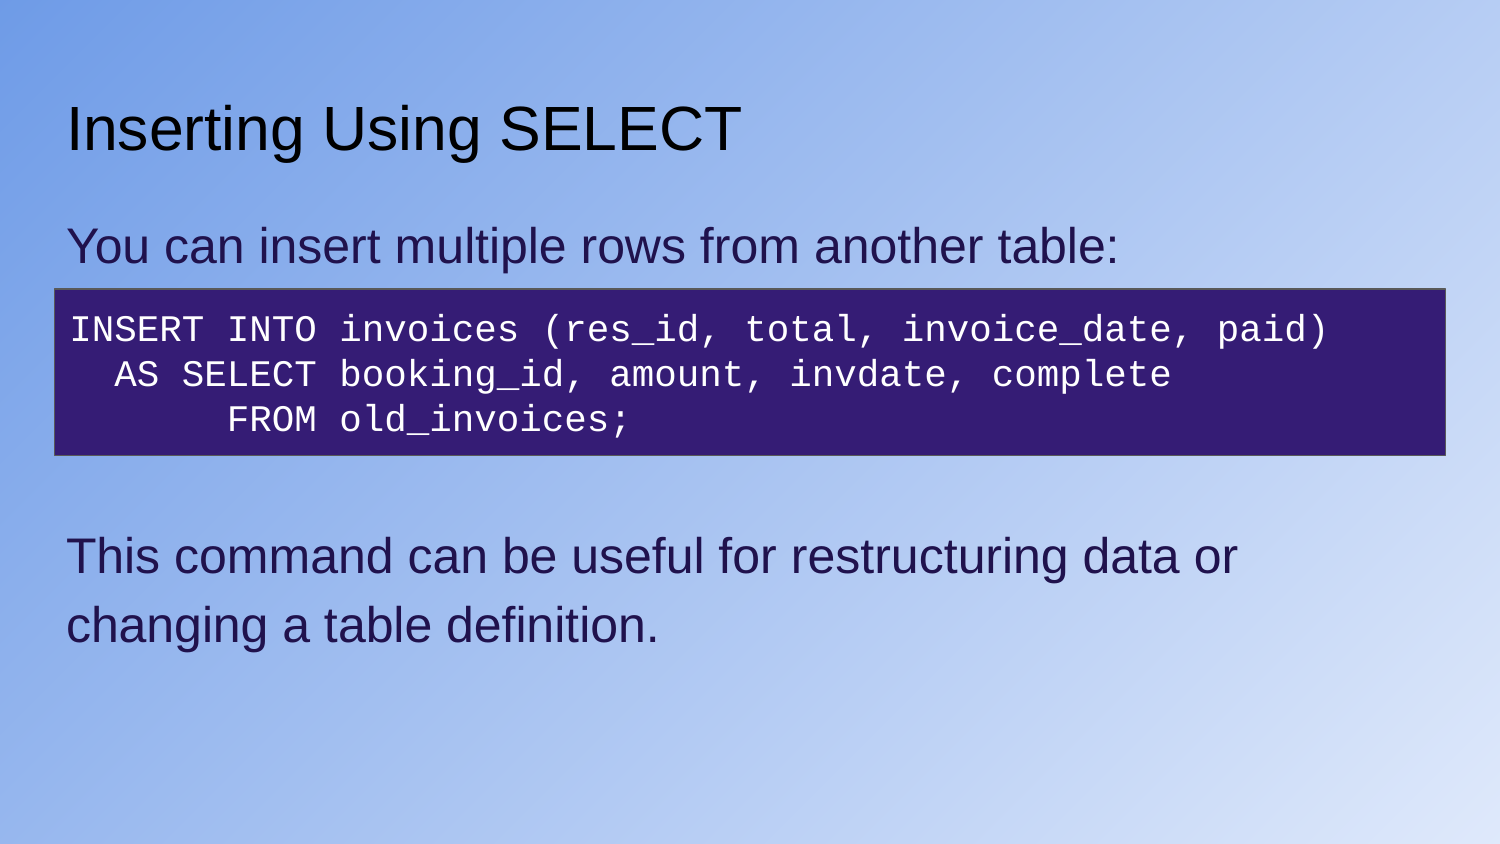

# Inserting Using SELECT
You can insert multiple rows from another table:
This command can be useful for restructuring data or changing a table definition.
INSERT INTO invoices (res_id, total, invoice_date, paid)
 AS SELECT booking_id, amount, invdate, complete
 FROM old_invoices;